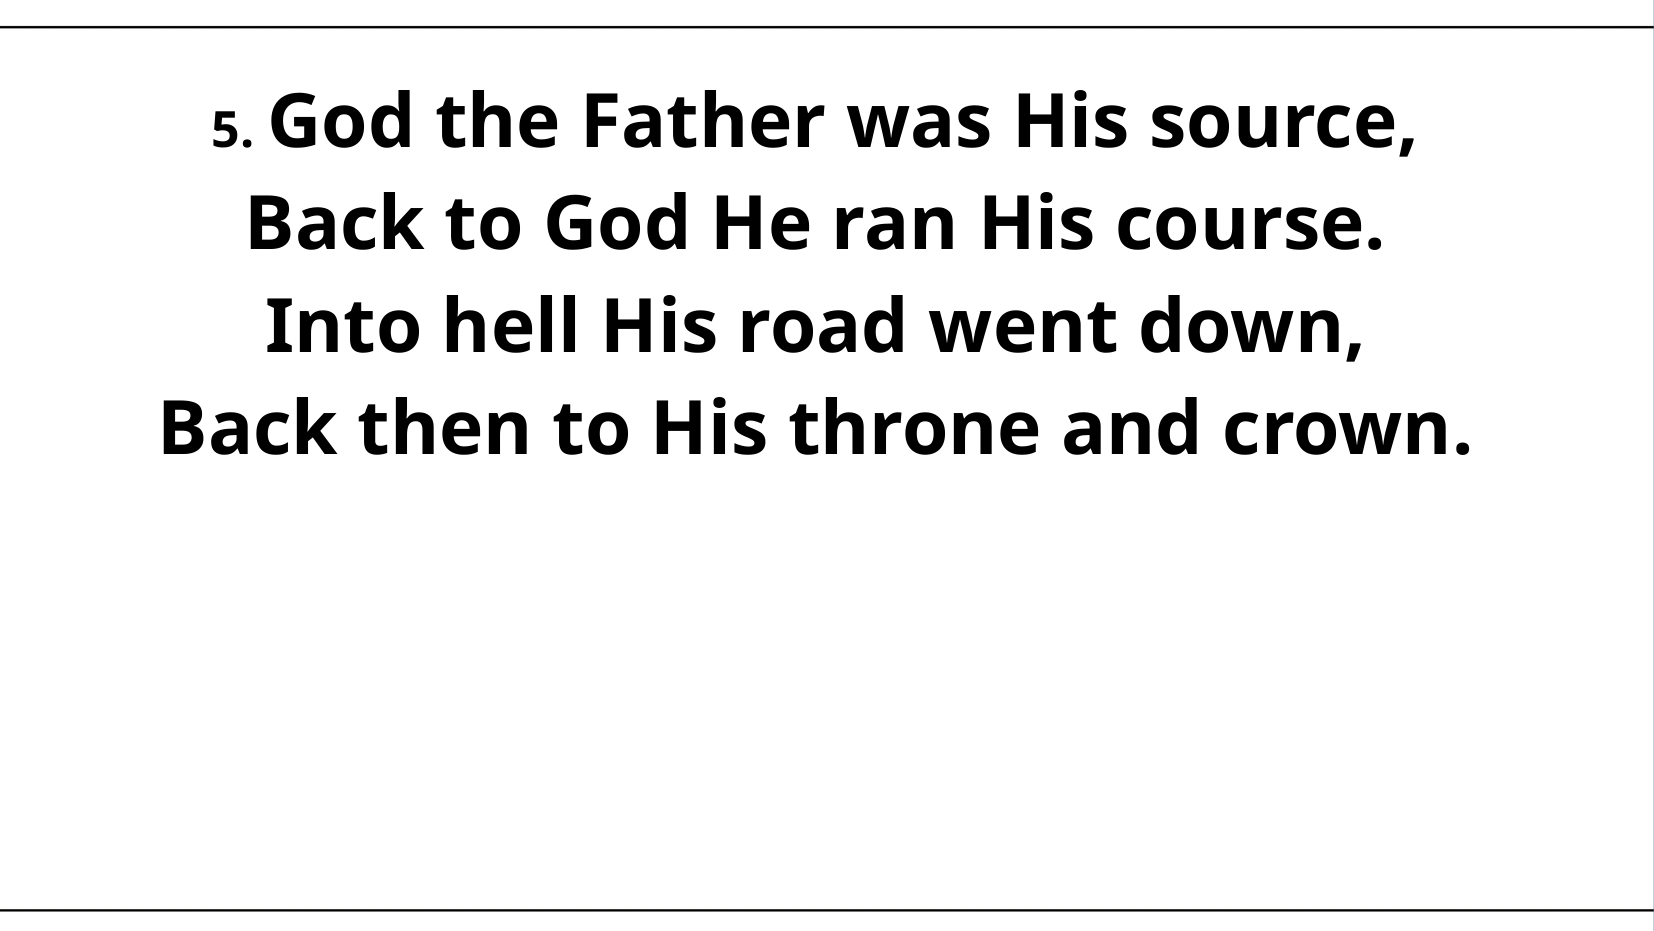

5. God the Father was His source,
Back to God He ran His course.
Into hell His road went down,
Back then to His throne and crown.